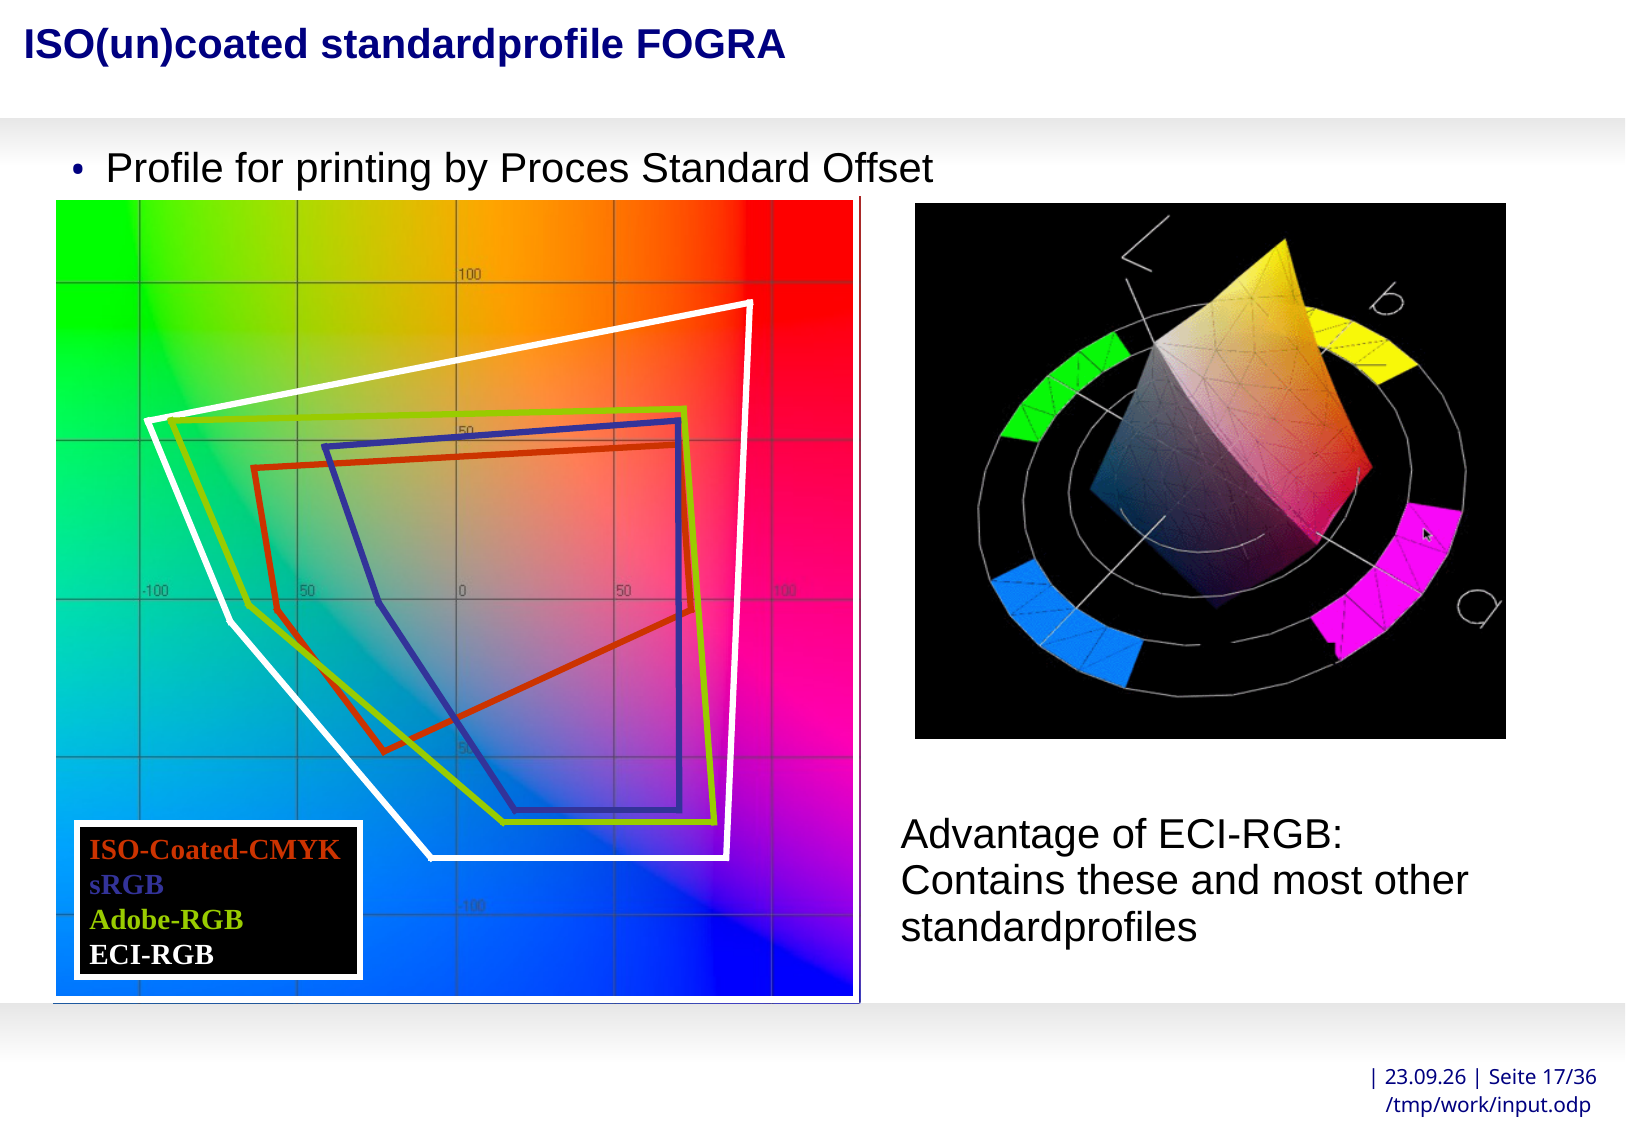

# ISO(un)coated standardprofile FOGRA
Profile for printing by Proces Standard Offset
ISO-Coated-CMYK
sRGB
Adobe-RGB
ECI-RGB
Advantage of ECI-RGB:
Contains these and most other standardprofiles